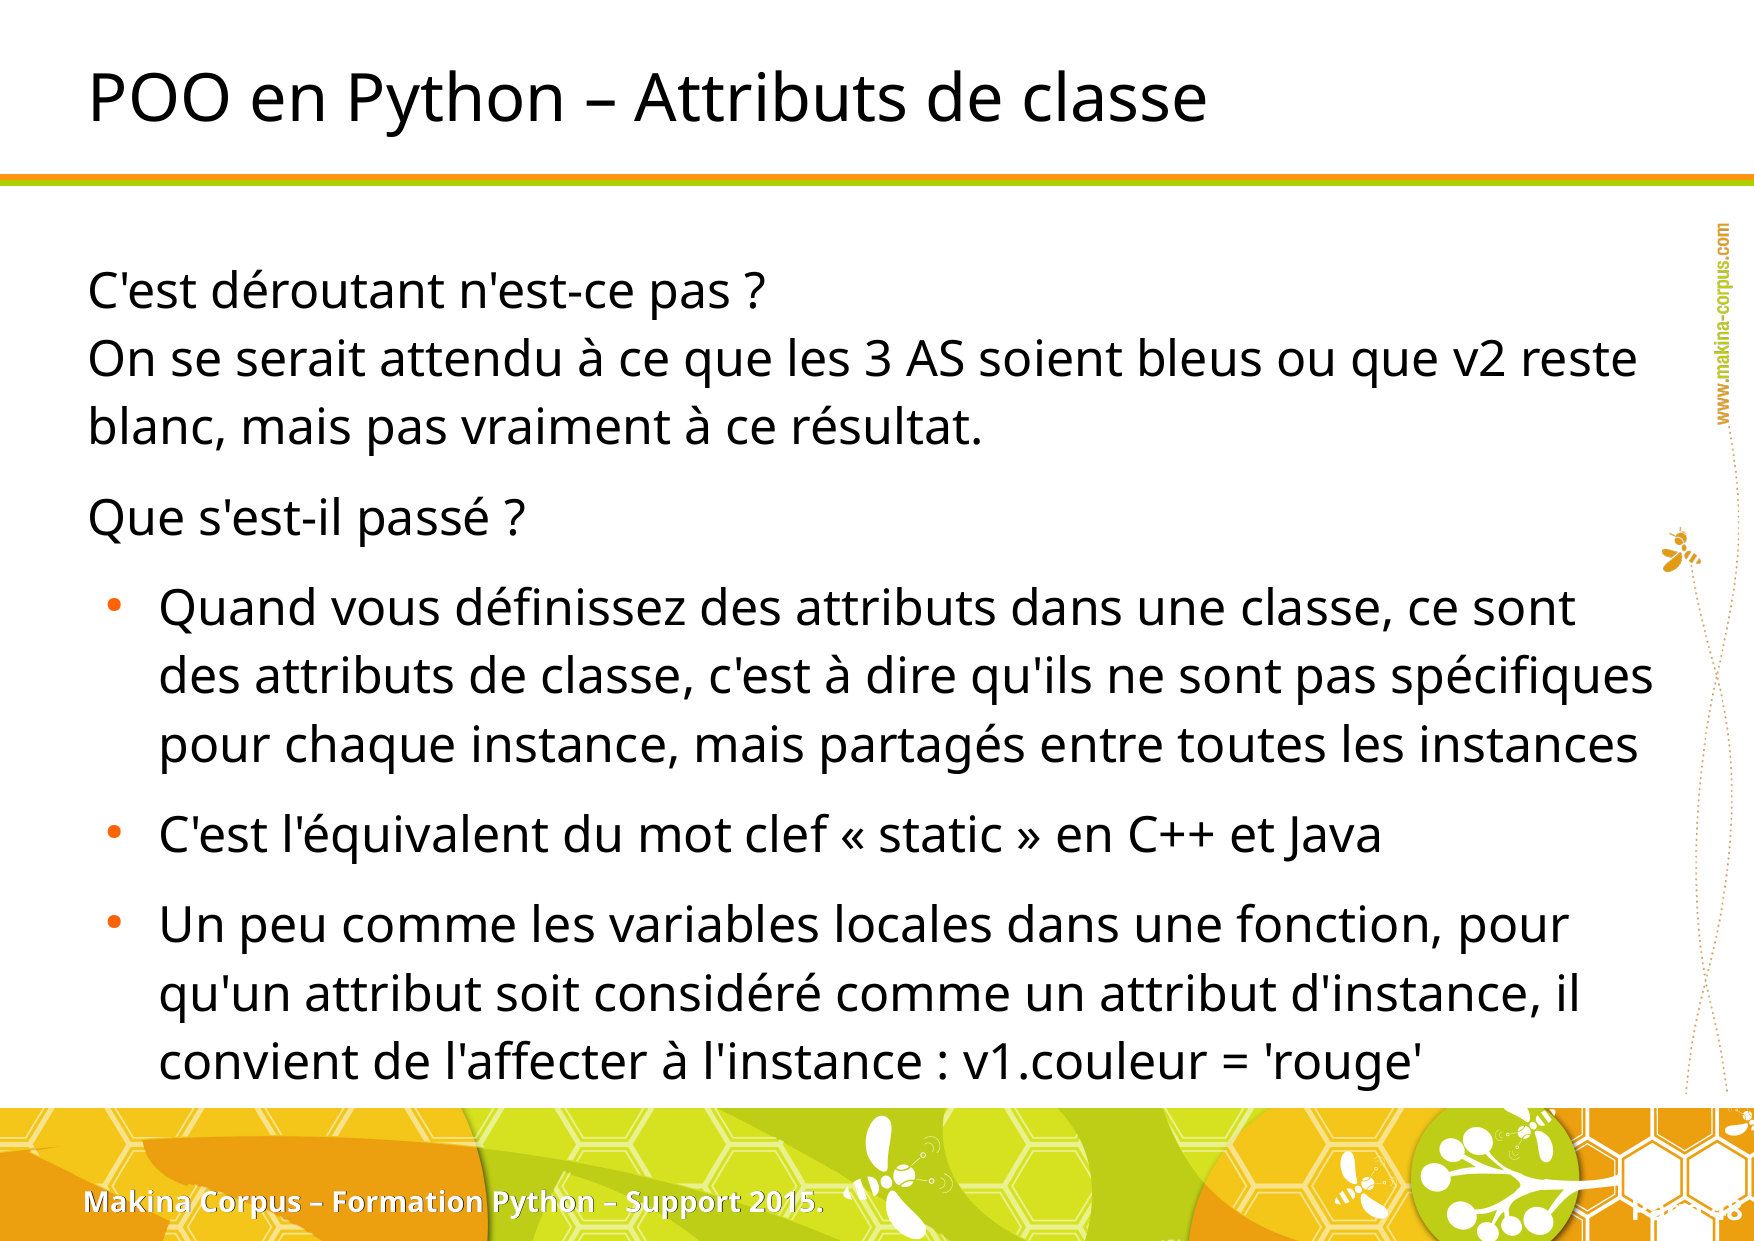

# POO en Python – Attributs de classe
C'est déroutant n'est-ce pas ?
On se serait attendu à ce que les 3 AS soient bleus ou que v2 reste blanc, mais pas vraiment à ce résultat.
Que s'est-il passé ?
Quand vous définissez des attributs dans une classe, ce sont des attributs de classe, c'est à dire qu'ils ne sont pas spécifiques pour chaque instance, mais partagés entre toutes les instances
C'est l'équivalent du mot clef « static » en C++ et Java
Un peu comme les variables locales dans une fonction, pour qu'un attribut soit considéré comme un attribut d'instance, il convient de l'affecter à l'instance : v1.couleur = 'rouge'
tesg
48